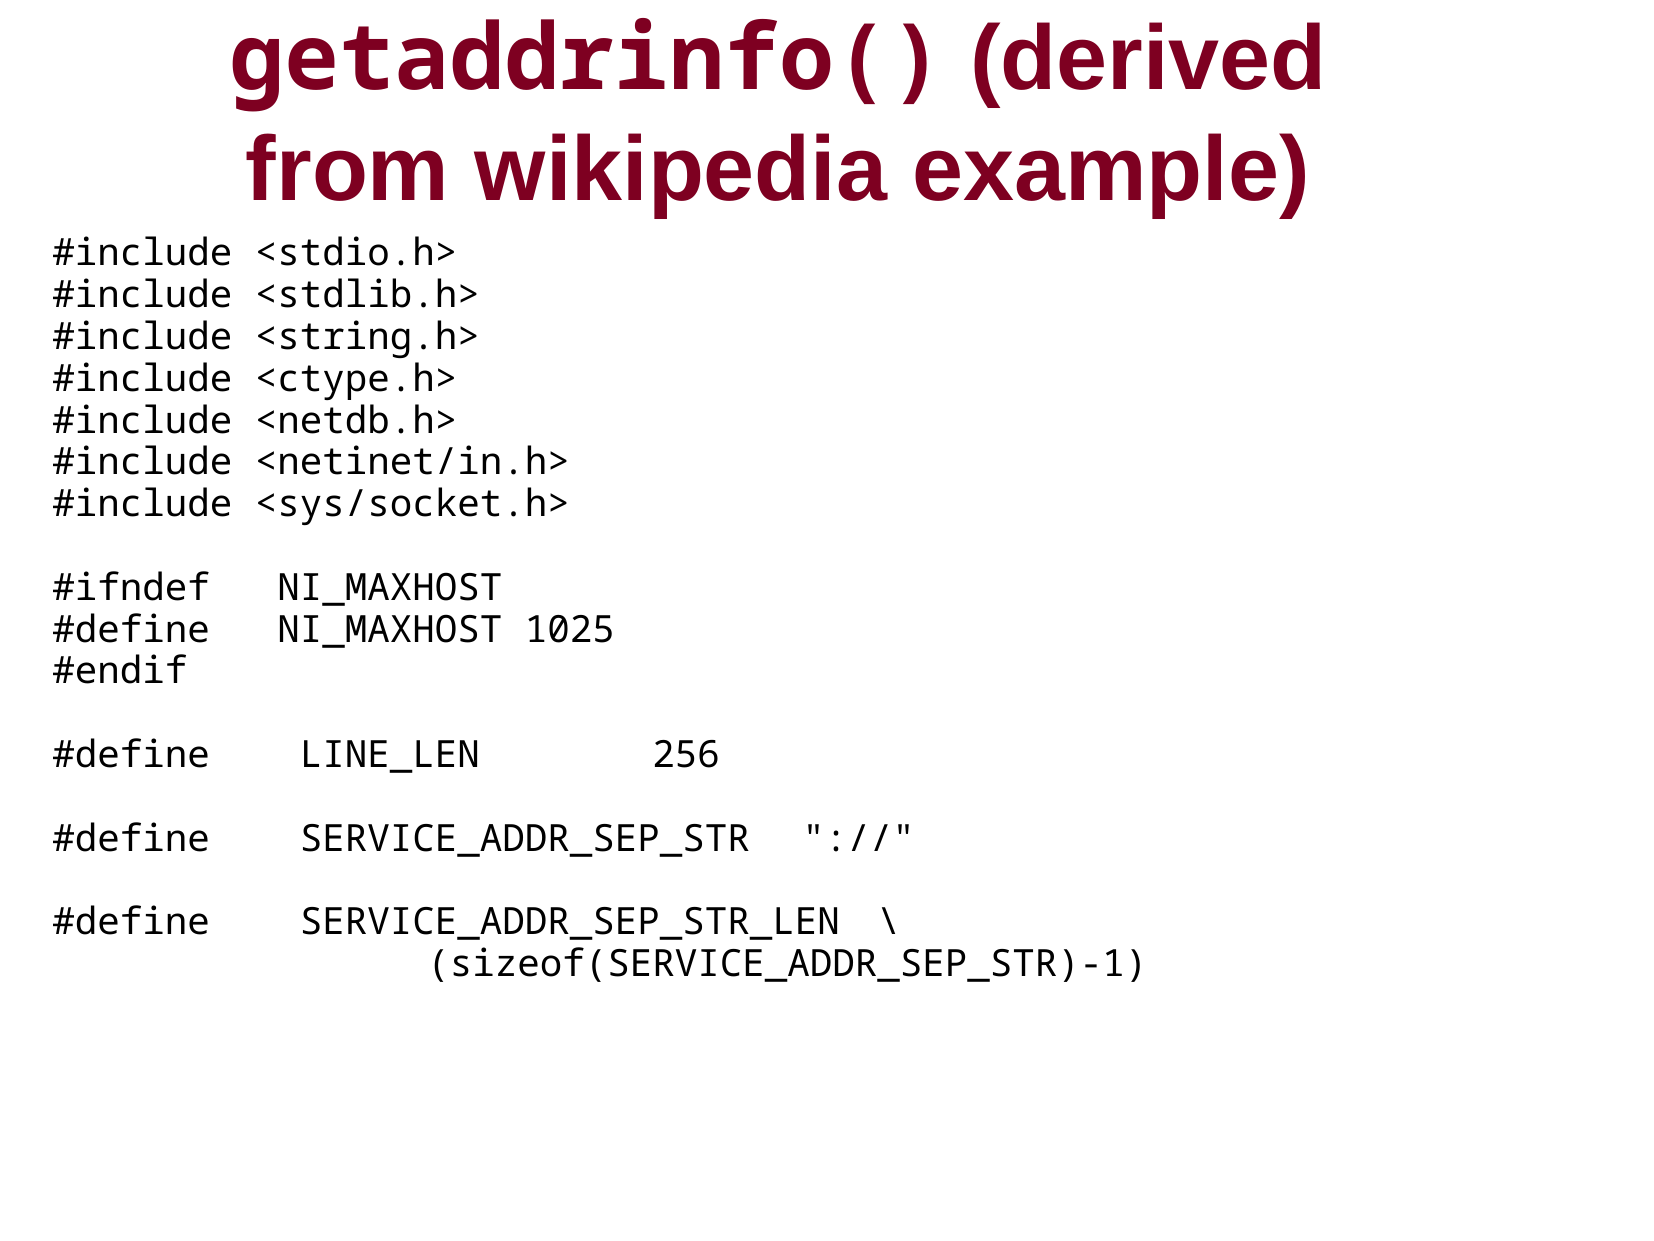

# getaddrinfo() (derived from wikipedia example)
#include <stdio.h>
#include <stdlib.h>
#include <string.h>
#include <ctype.h>
#include <netdb.h>
#include <netinet/in.h>
#include <sys/socket.h>
#ifndef NI_MAXHOST
#define NI_MAXHOST 1025
#endif
#define	 LINE_LEN			256
#define	 SERVICE_ADDR_SEP_STR	"://"
#define	 SERVICE_ADDR_SEP_STR_LEN	\
	 				(sizeof(SERVICE_ADDR_SEP_STR)-1)